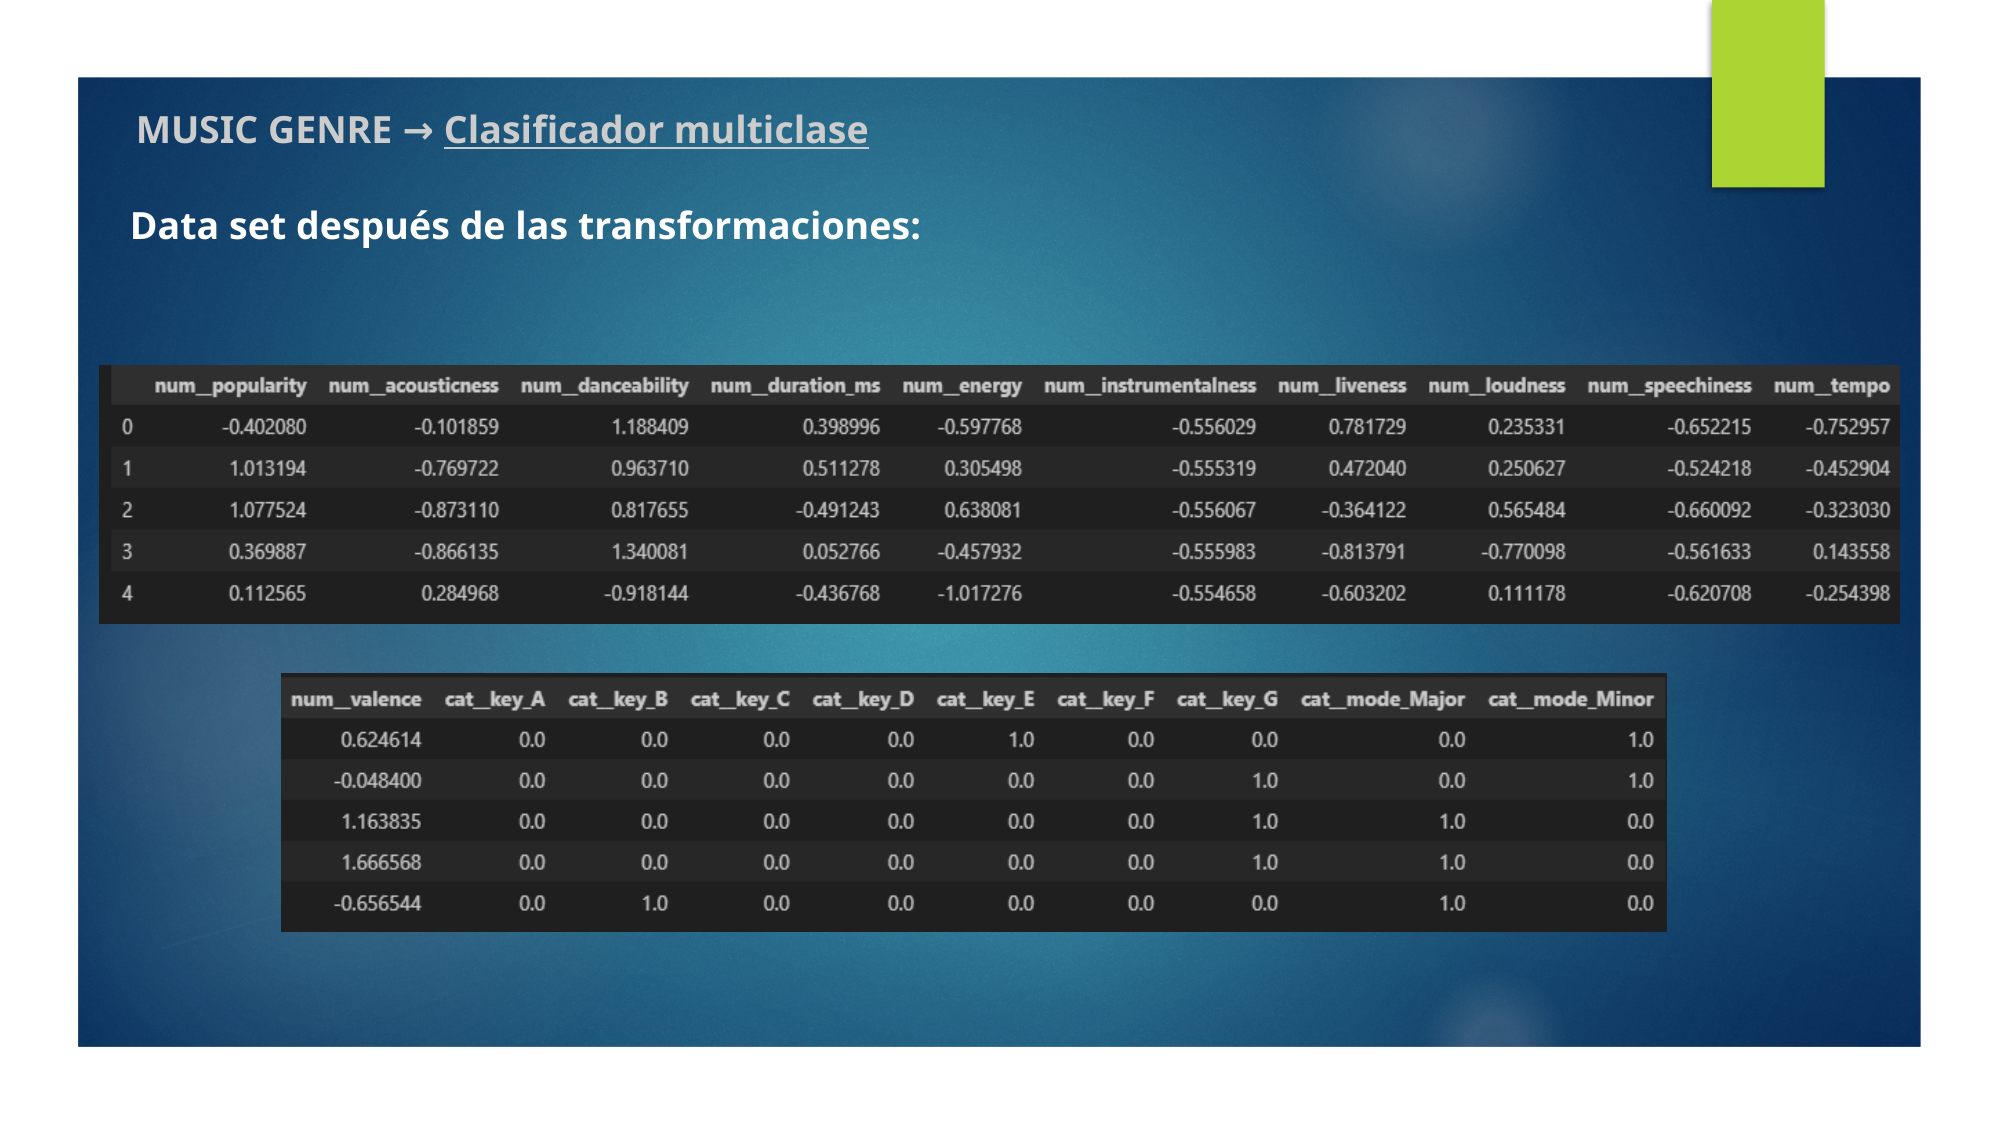

MUSIC GENRE → Clasificador multiclase
Data set después de las transformaciones:
1